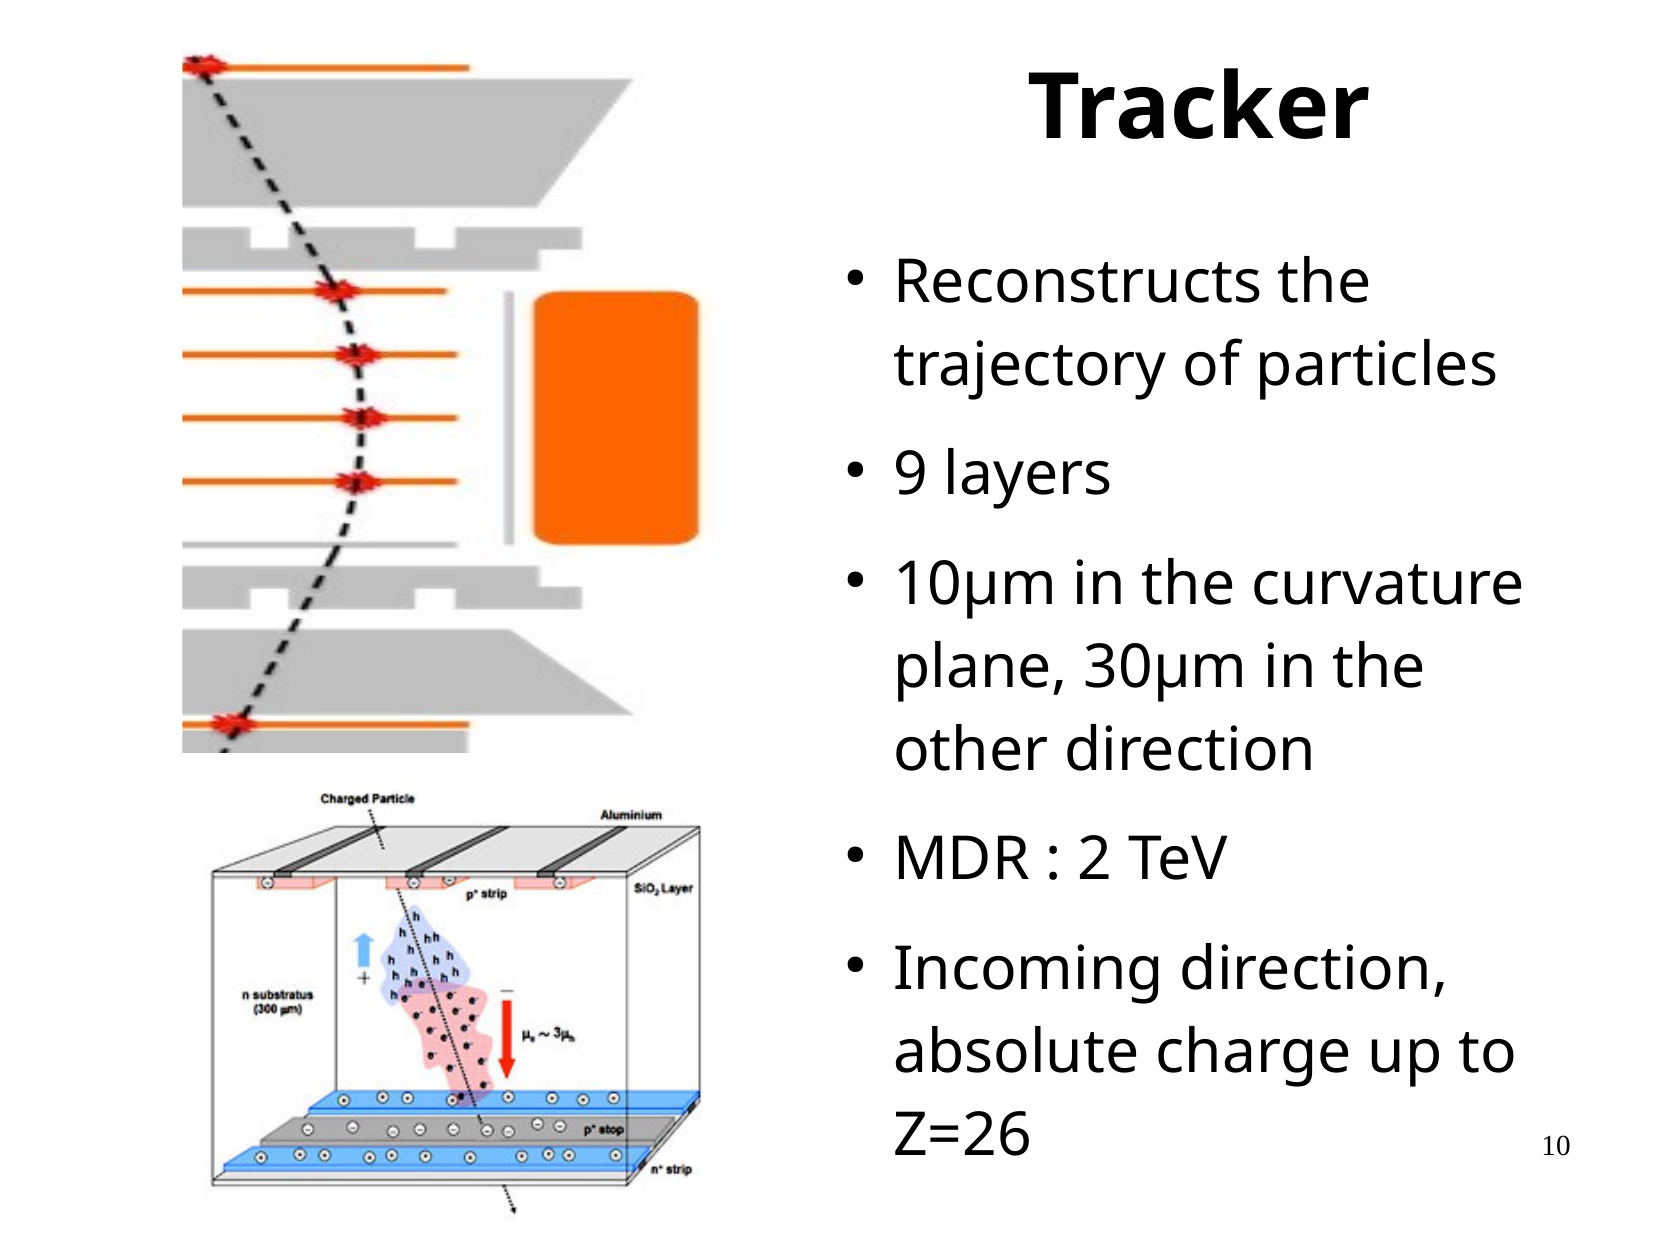

# Tracker
Reconstructs the trajectory of particles
9 layers
10µm in the curvature plane, 30µm in the other direction
MDR : 2 TeV
Incoming direction, absolute charge up to Z=26
10